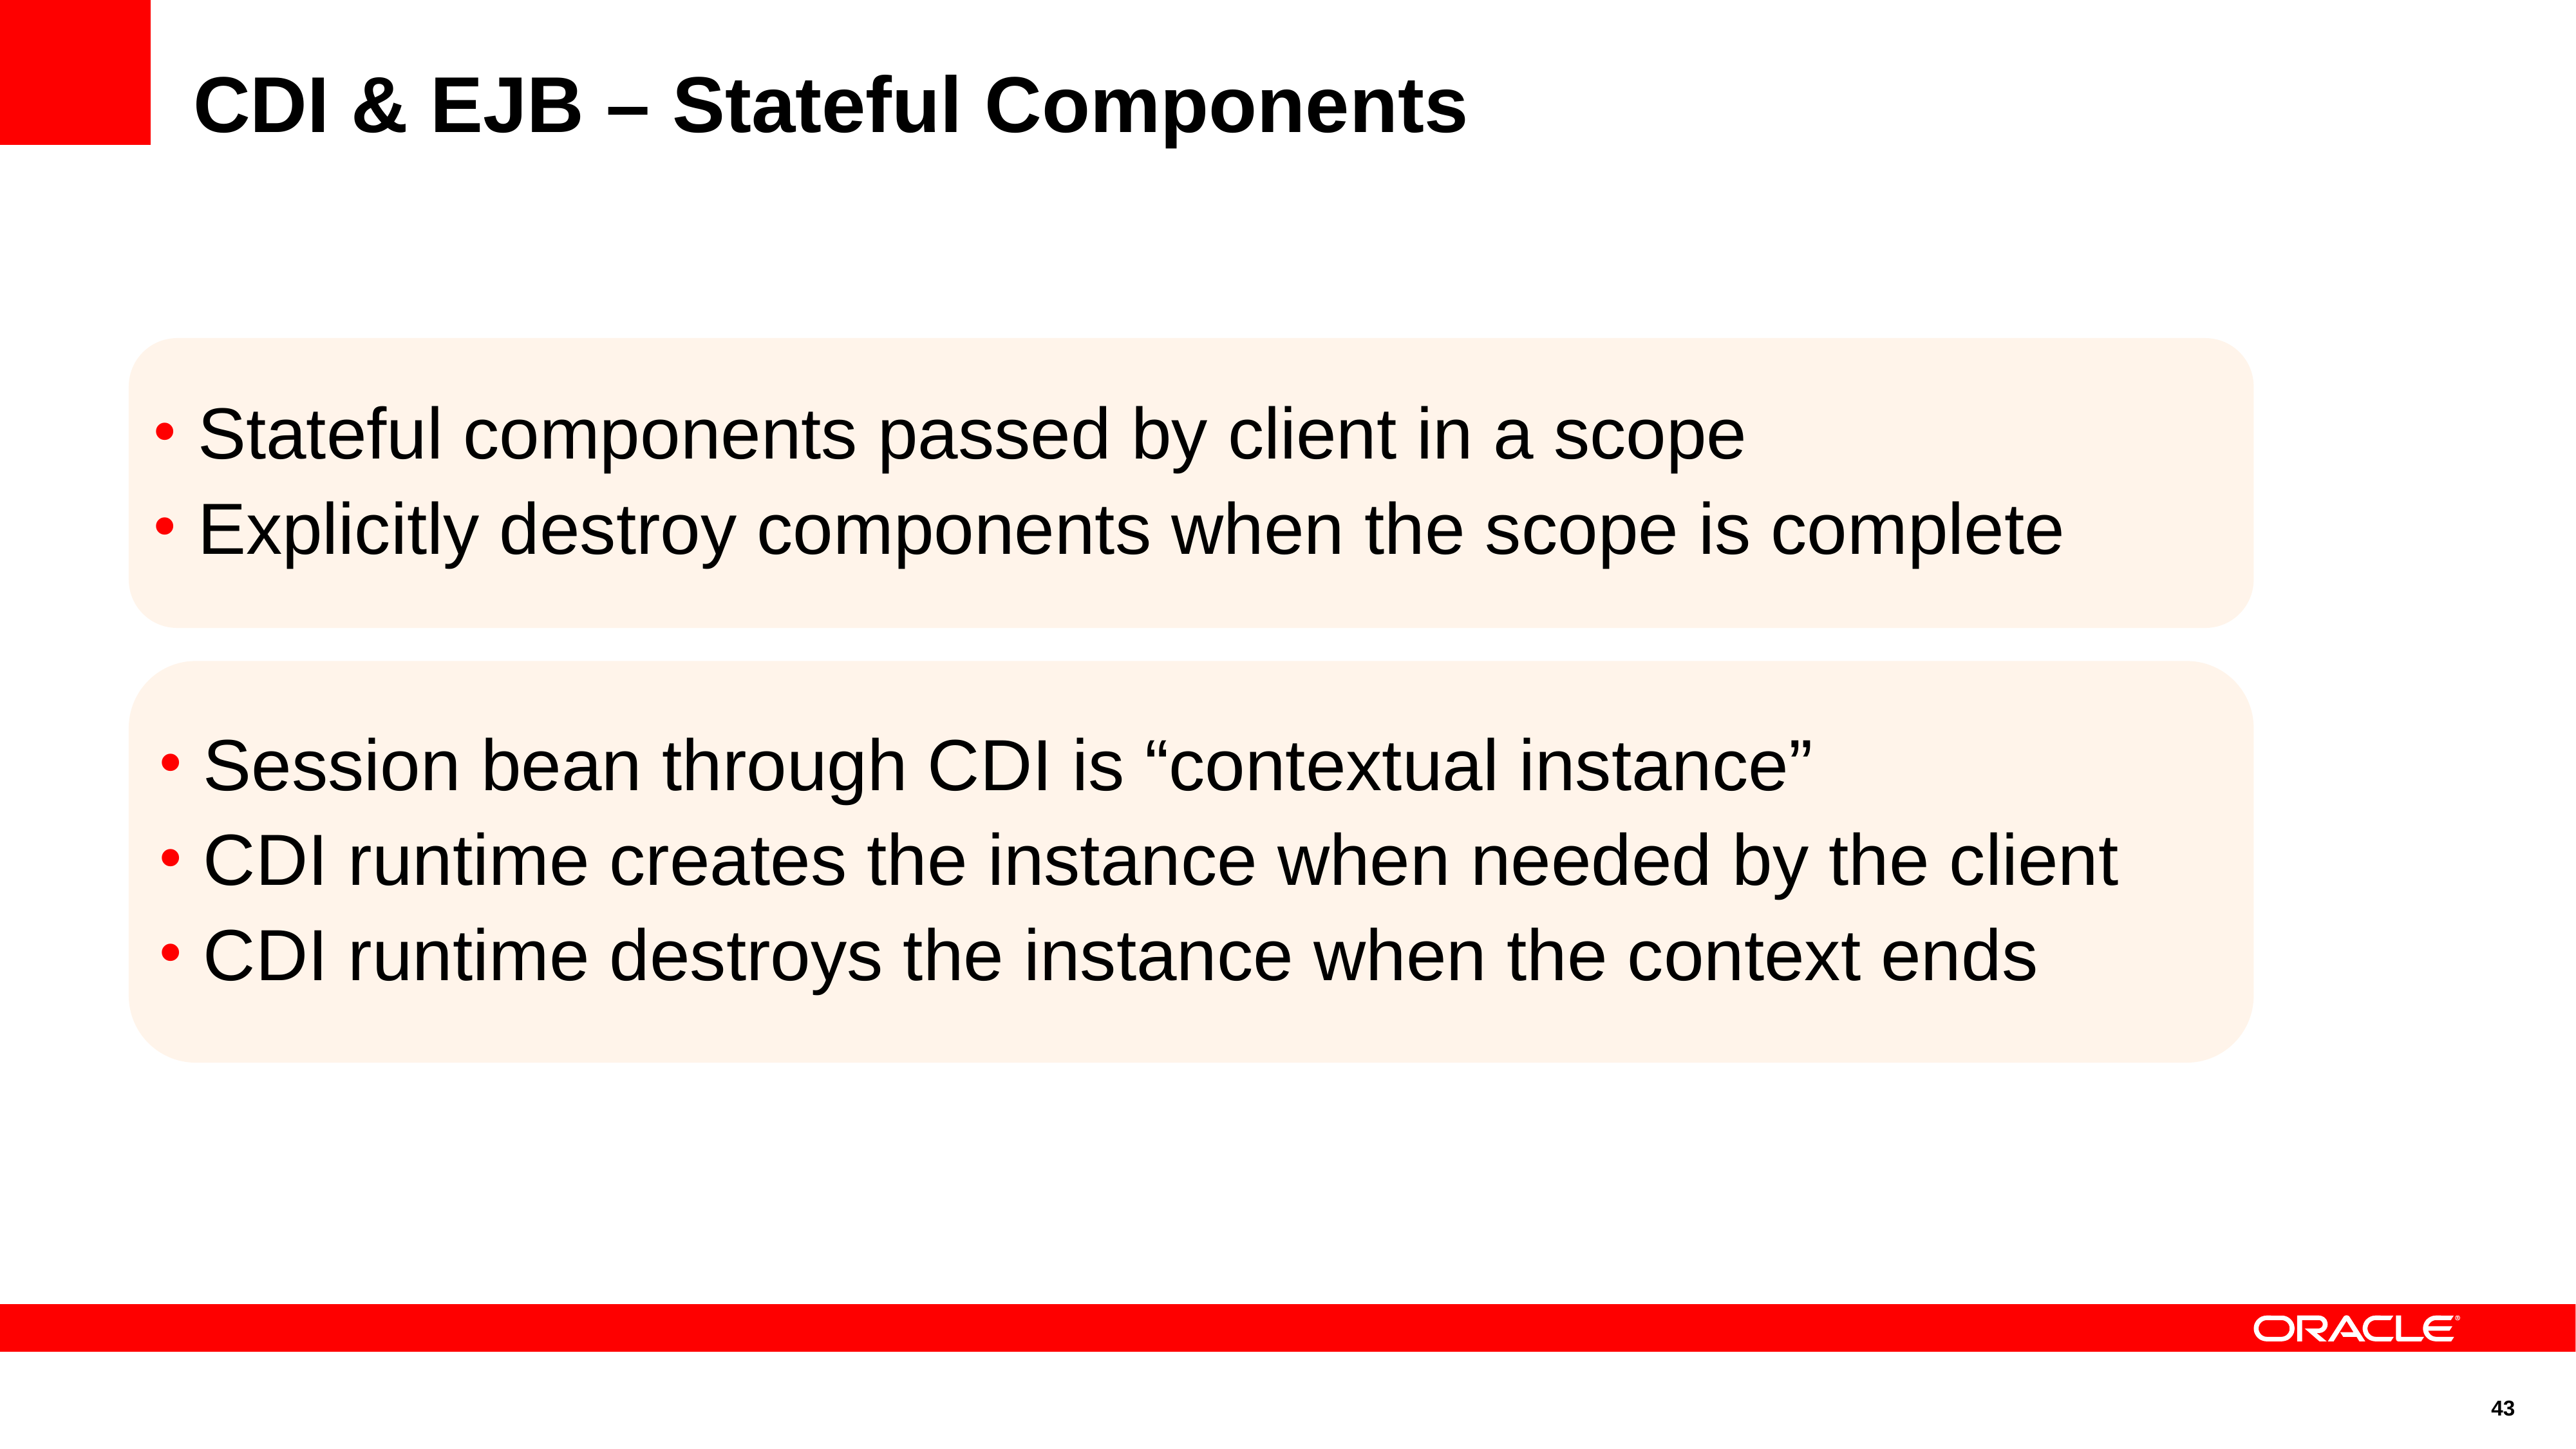

# CDI & EJB – Stateful Components
 Stateful components passed by client in a scope
 Explicitly destroy components when the scope is complete
 Session bean through CDI is “contextual instance”
 CDI runtime creates the instance when needed by the client
 CDI runtime destroys the instance when the context ends